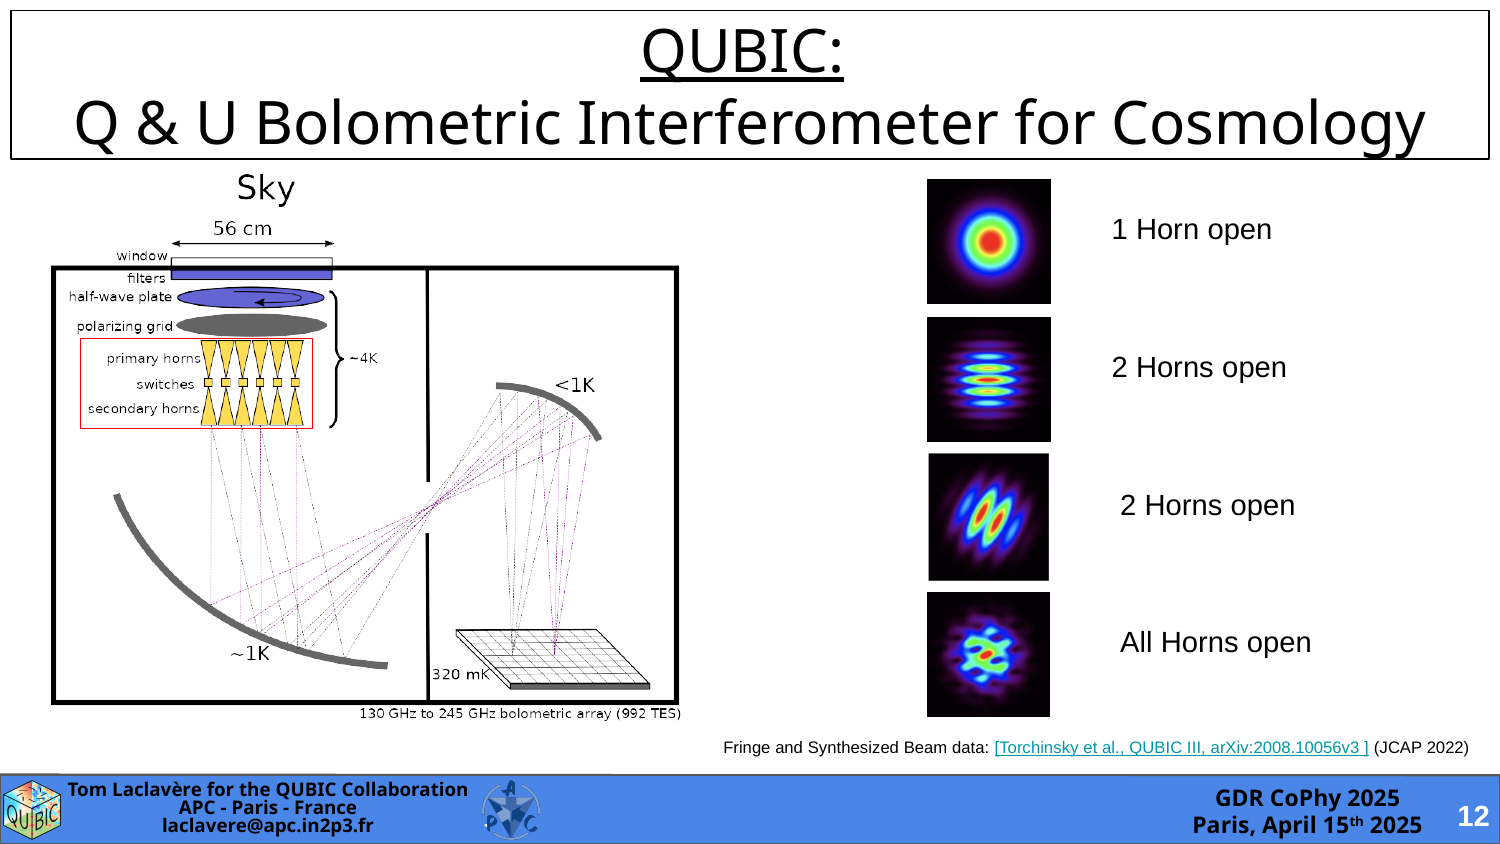

# QUBIC: Q & U Bolometric Interferometer for Cosmology
1 Horn open
2 Horns open
2 Horns open
All Horns open
Fringe and Synthesized Beam data: [Torchinsky et al., QUBIC III, arXiv:2008.10056v3 ] (JCAP 2022)